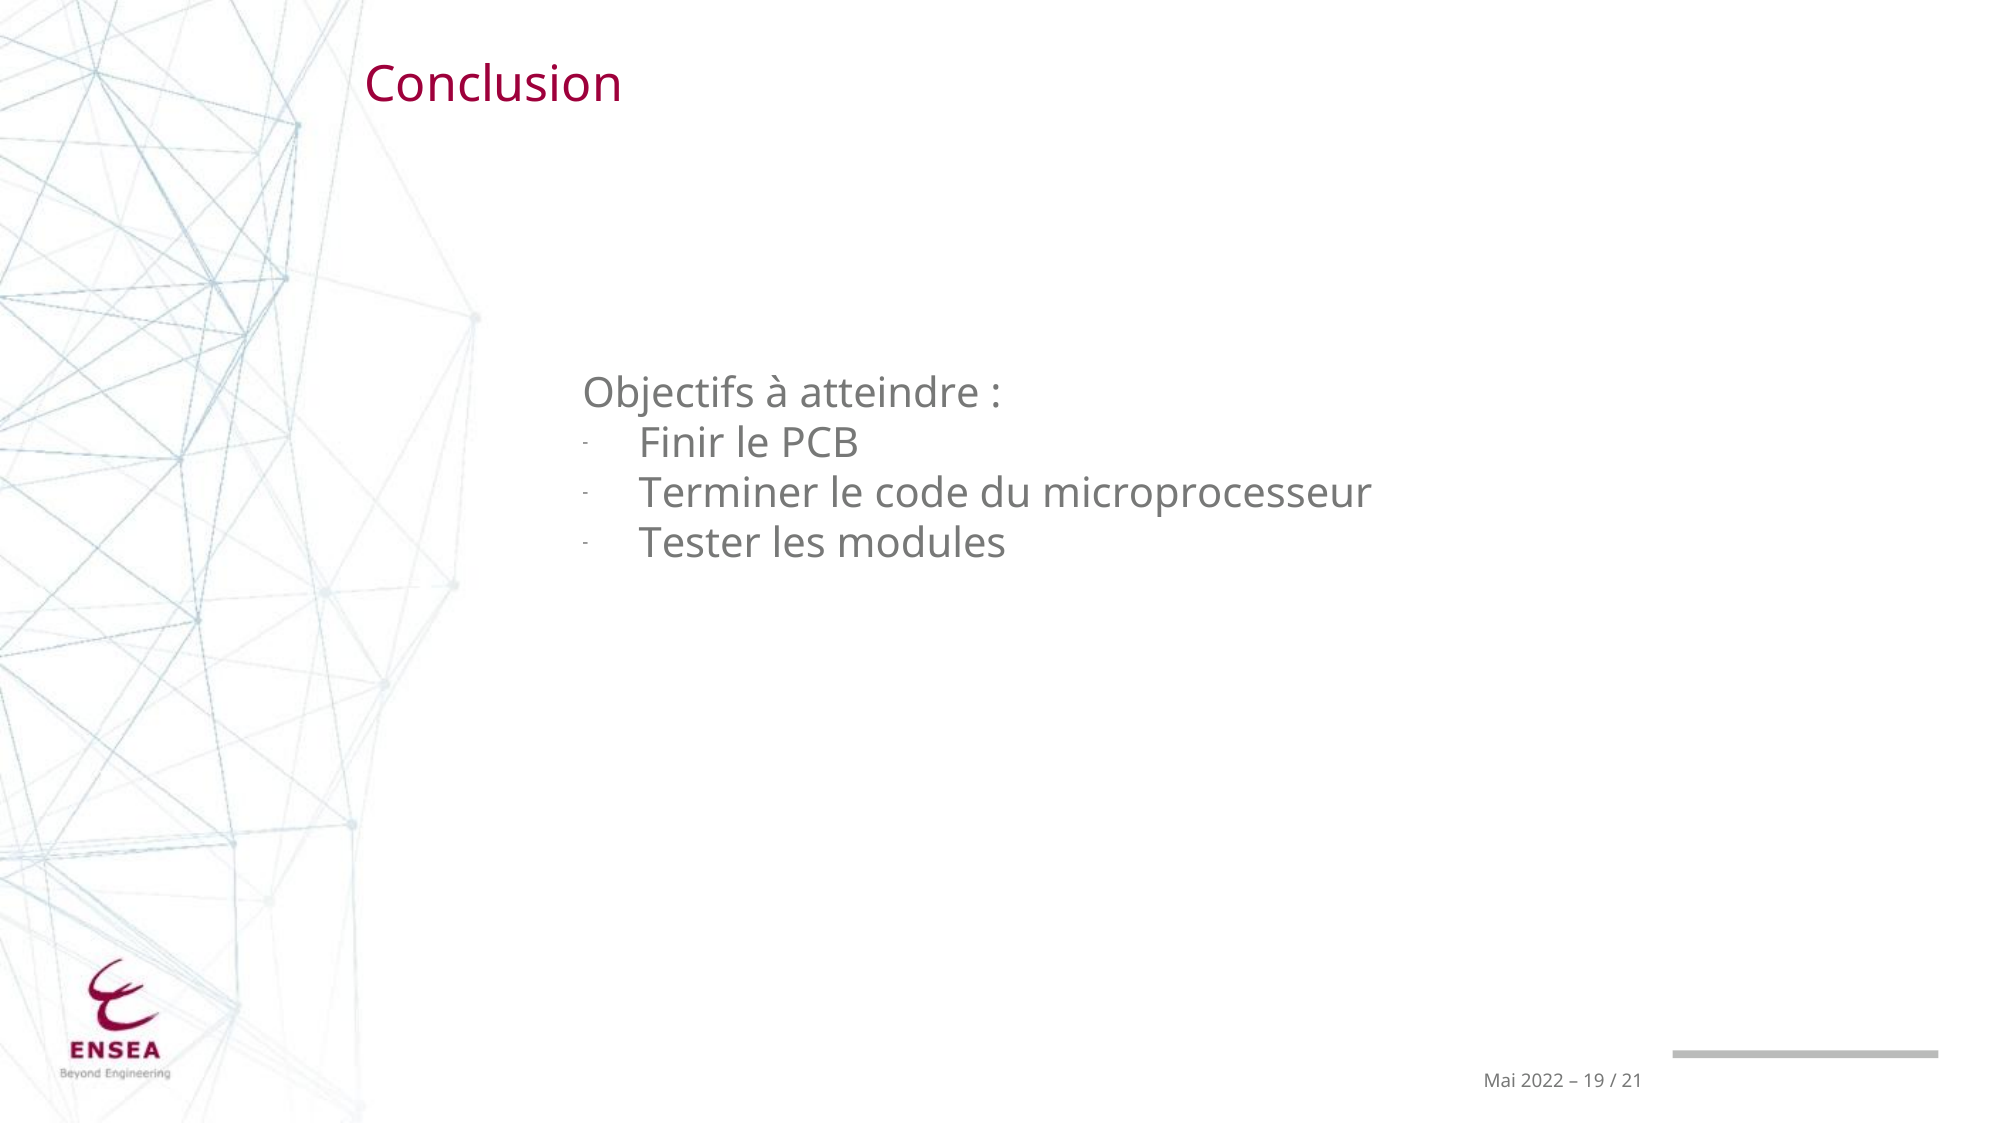

Conclusion
Objectifs à atteindre :
Finir le PCB
Terminer le code du microprocesseur
Tester les modules
Mai 2022 – / 21